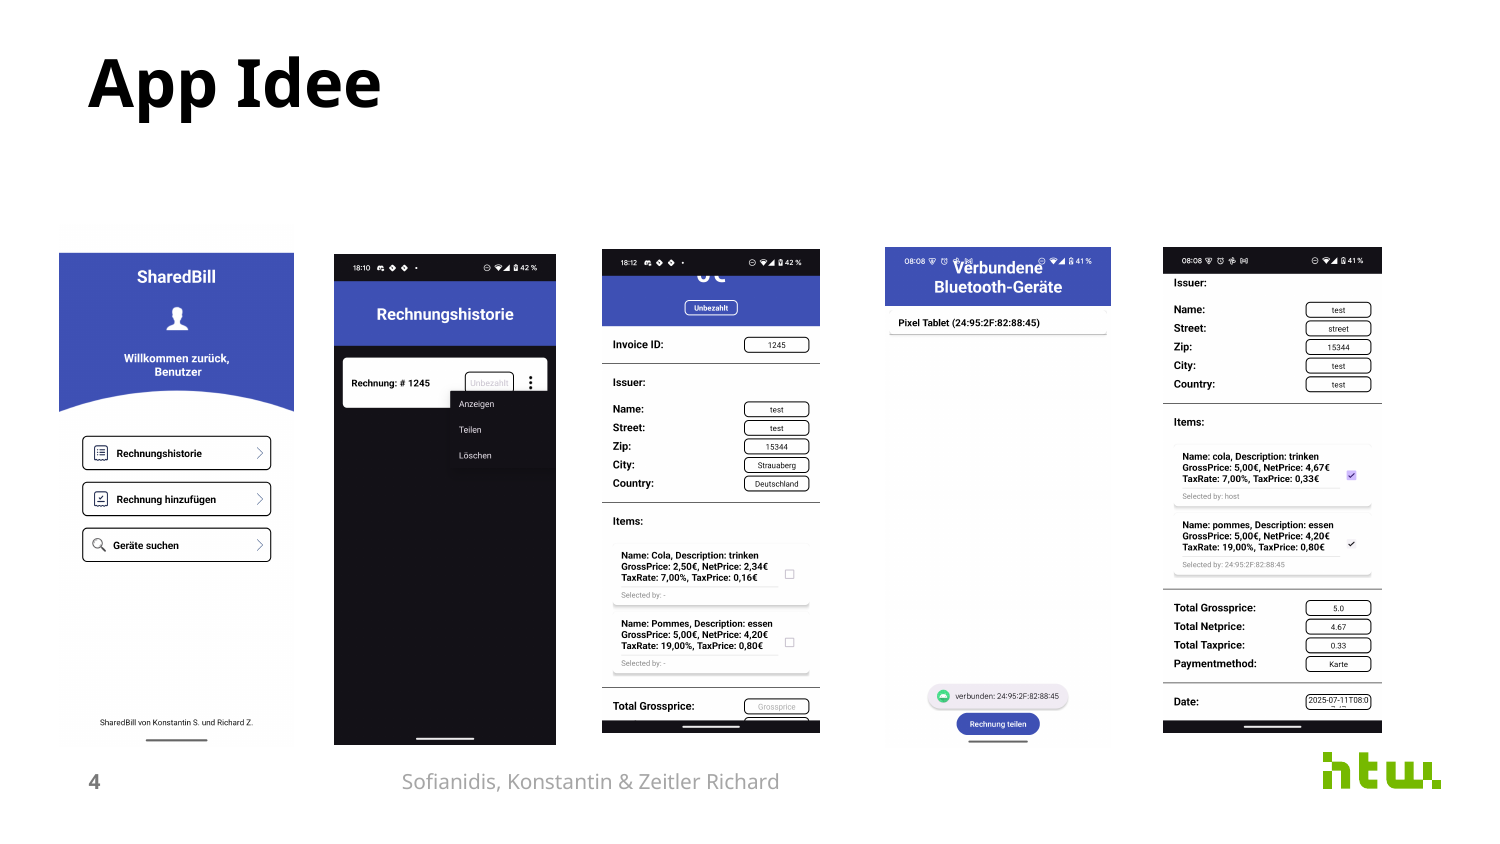

# App Idee
Sofianidis, Konstantin & Zeitler Richard